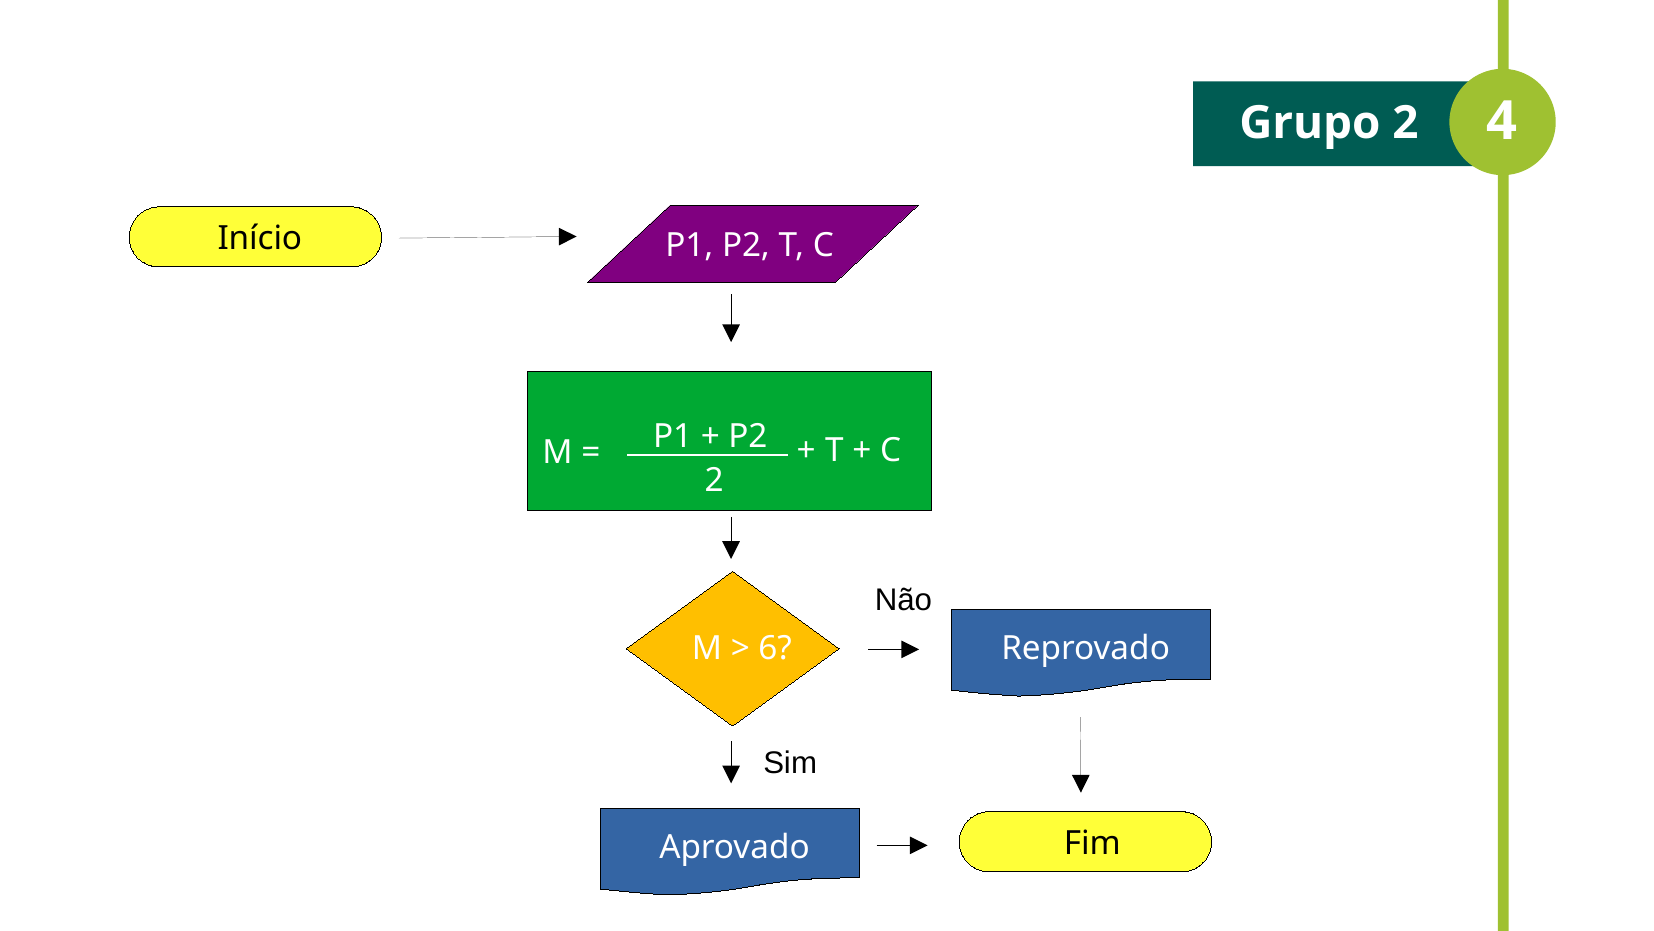

4
Grupo 2
Início
P1, P2, T, C
P1 + P2
+
T + C
M =
2
Não
M > 6?
Reprovado
Sim
Fim
Aprovado